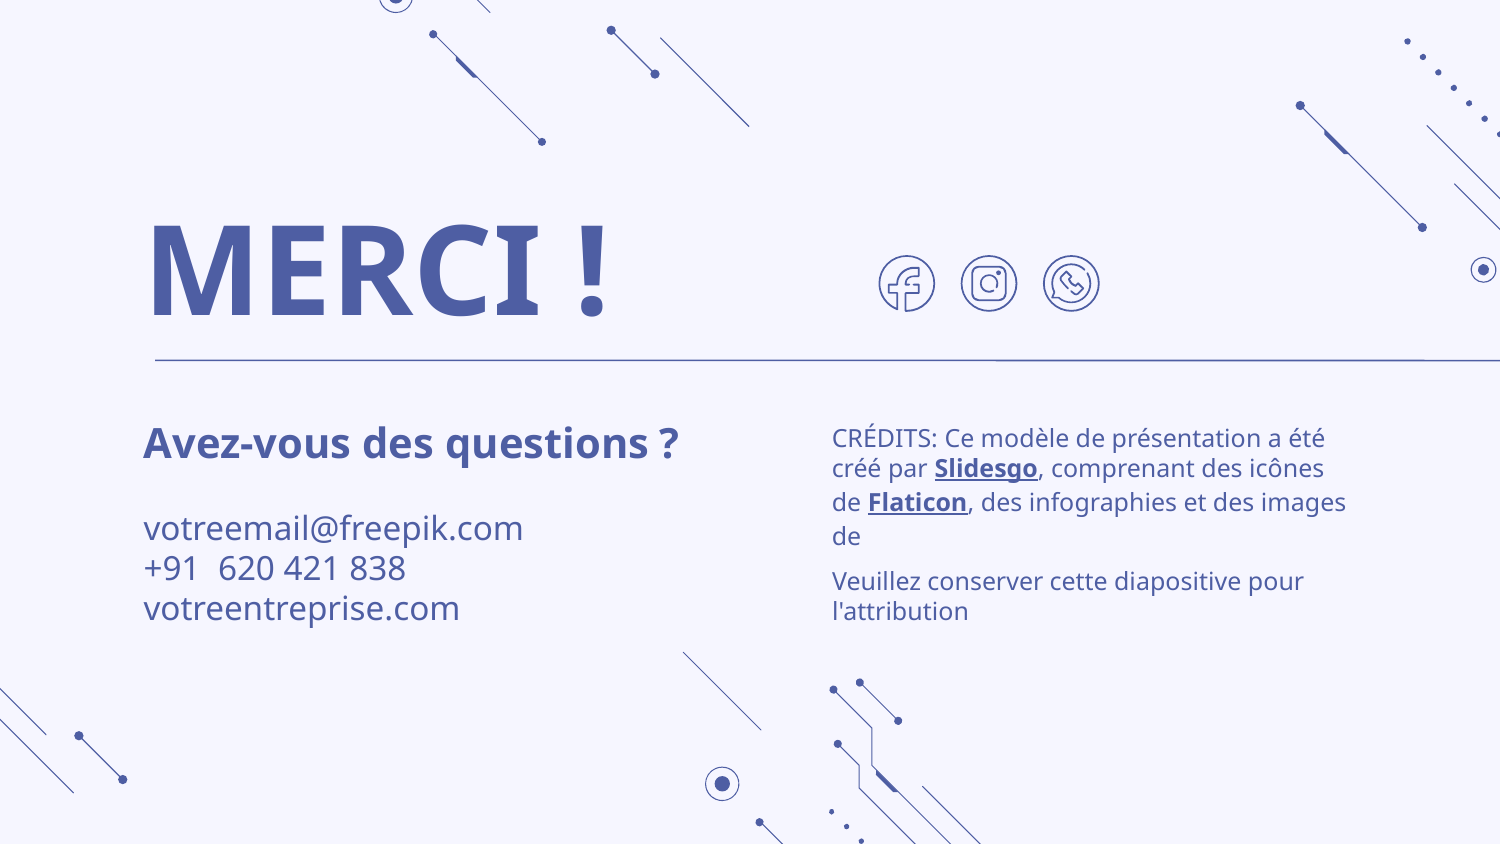

# MERCI !
Avez-vous des questions ?
votreemail@freepik.com
+91 620 421 838
votreentreprise.com
Veuillez conserver cette diapositive pour l'attribution